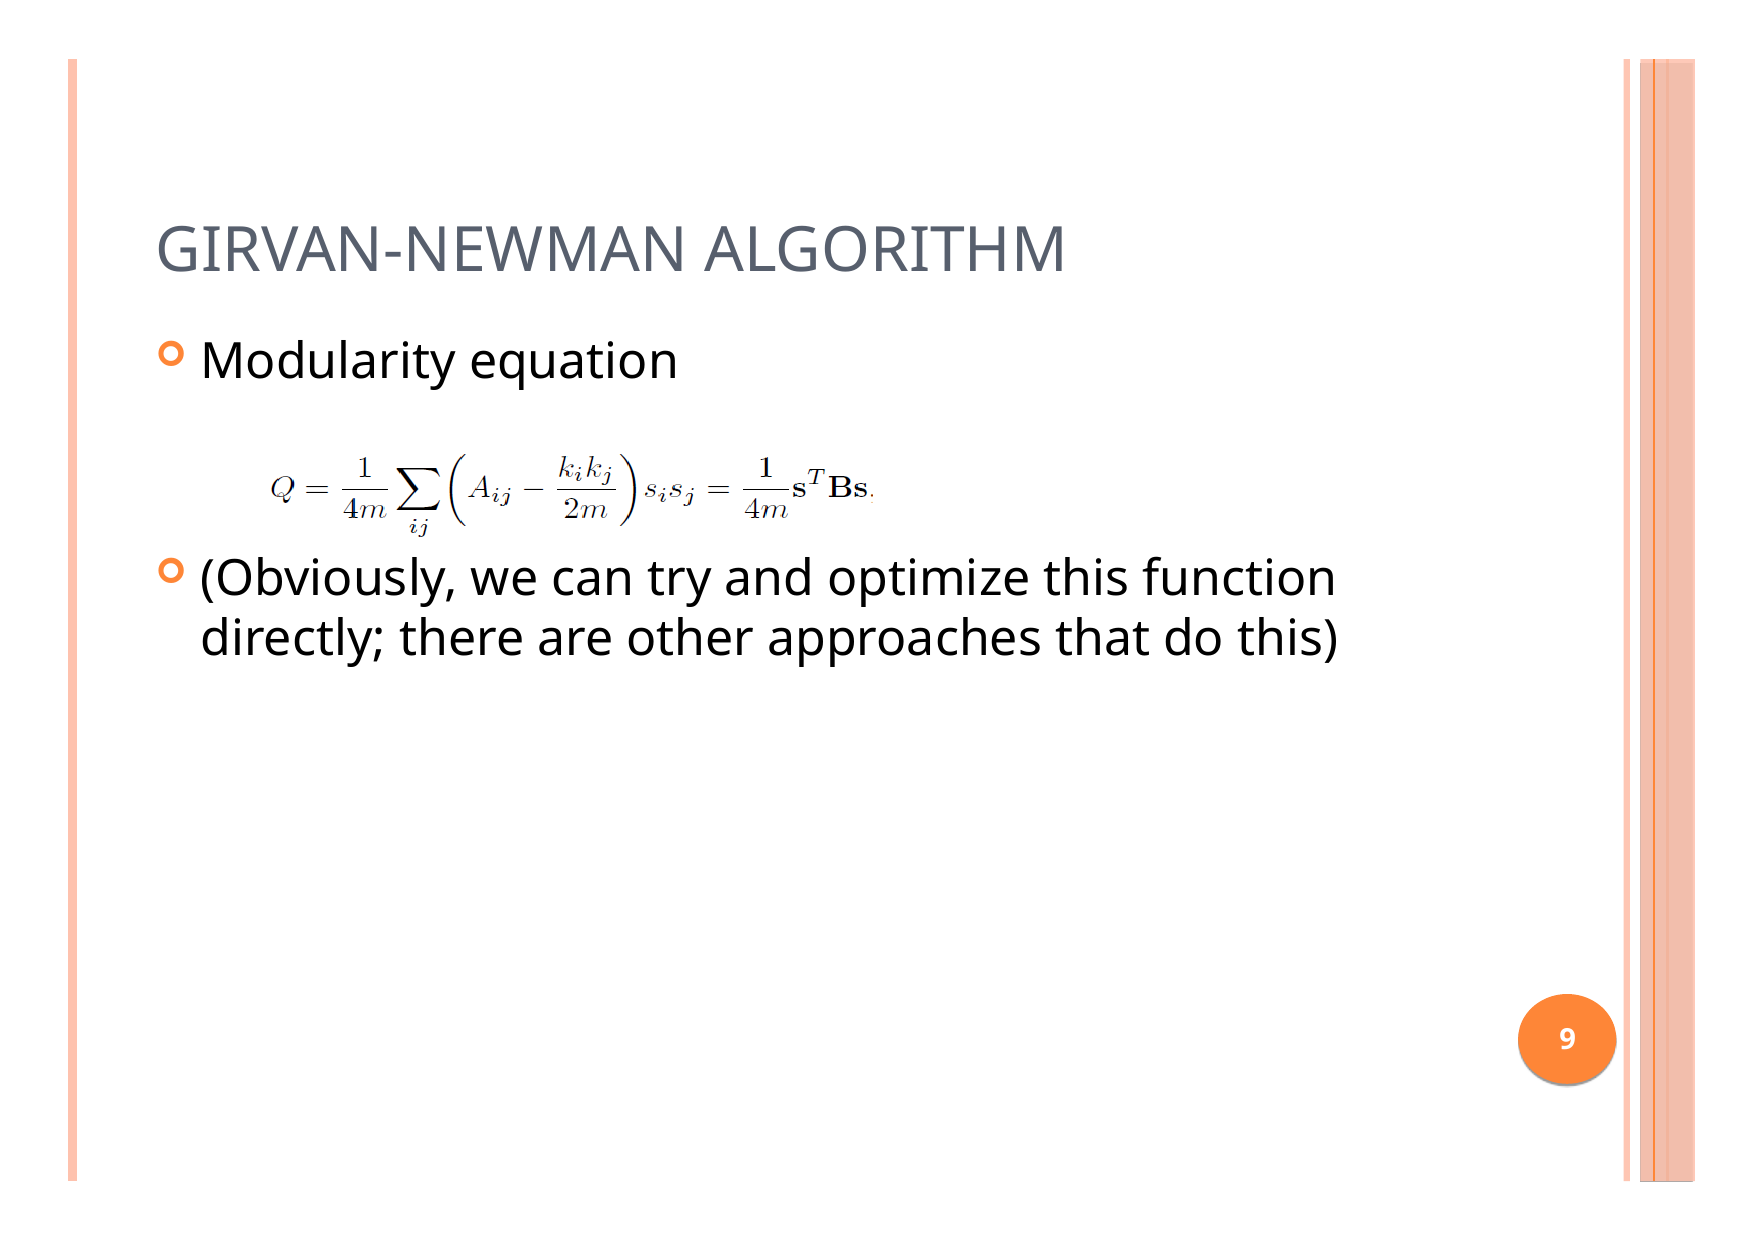

# Girvan-Newman Algorithm
Modularity equation
(Obviously, we can try and optimize this function directly; there are other approaches that do this)